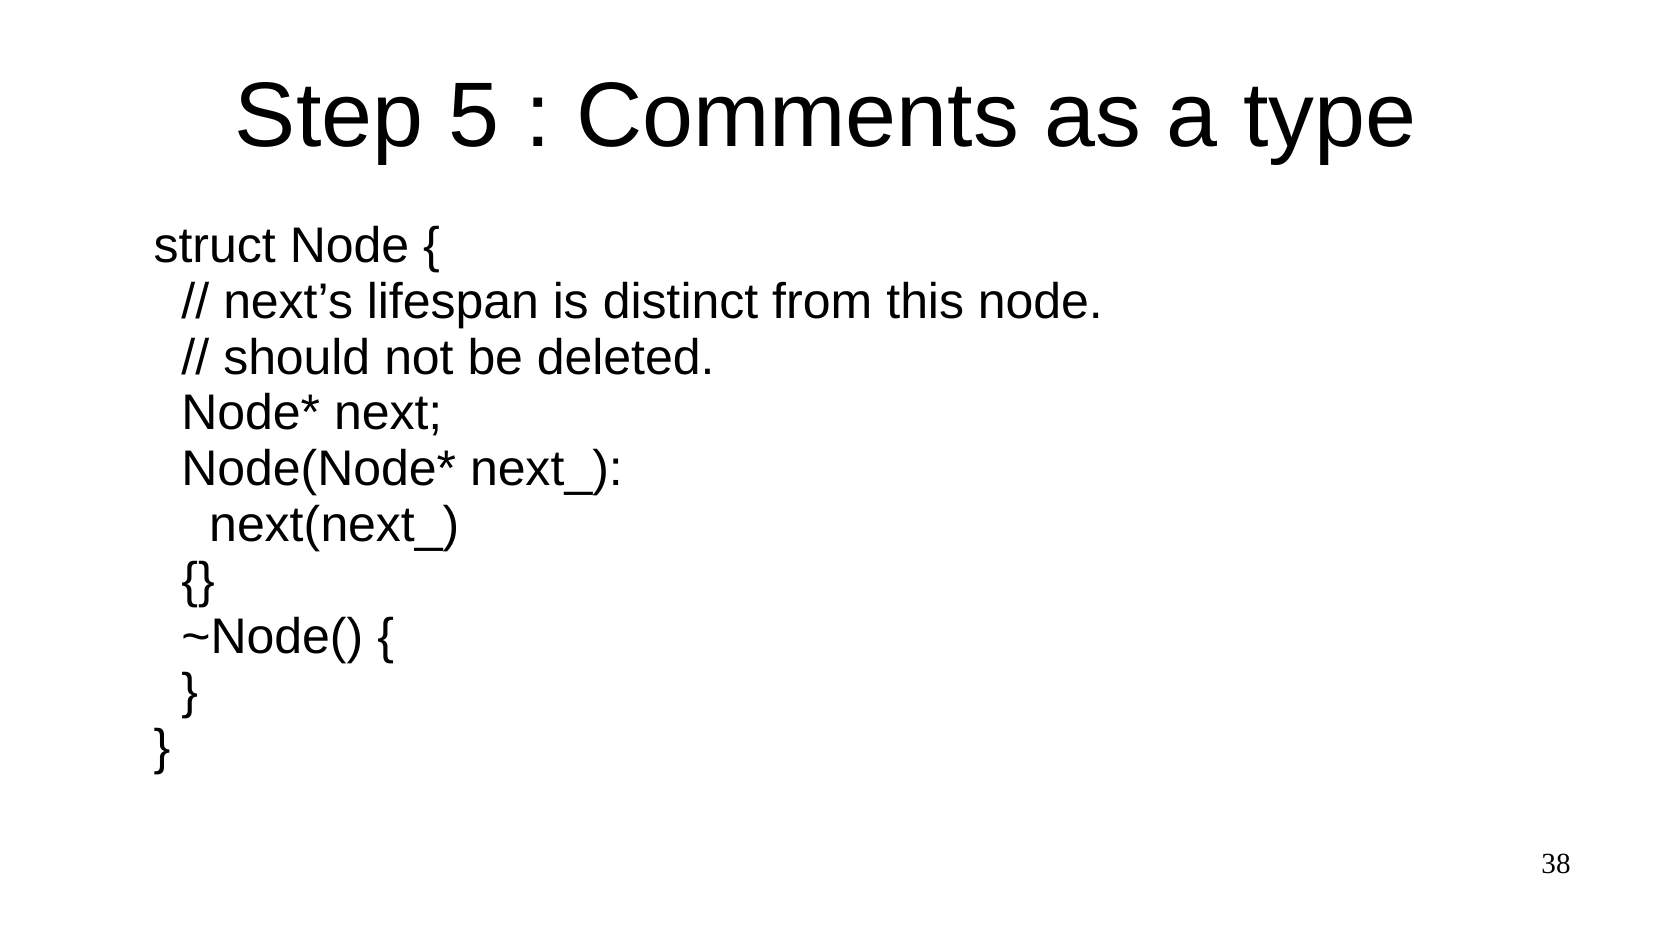

# Step 5 : Comments as a type
struct Node {
 // next’s lifespan is distinct from this node.
 // should not be deleted.
 Node* next;
 Node(Node* next_):
 next(next_)
 {}
 ~Node() {
 }
}
38